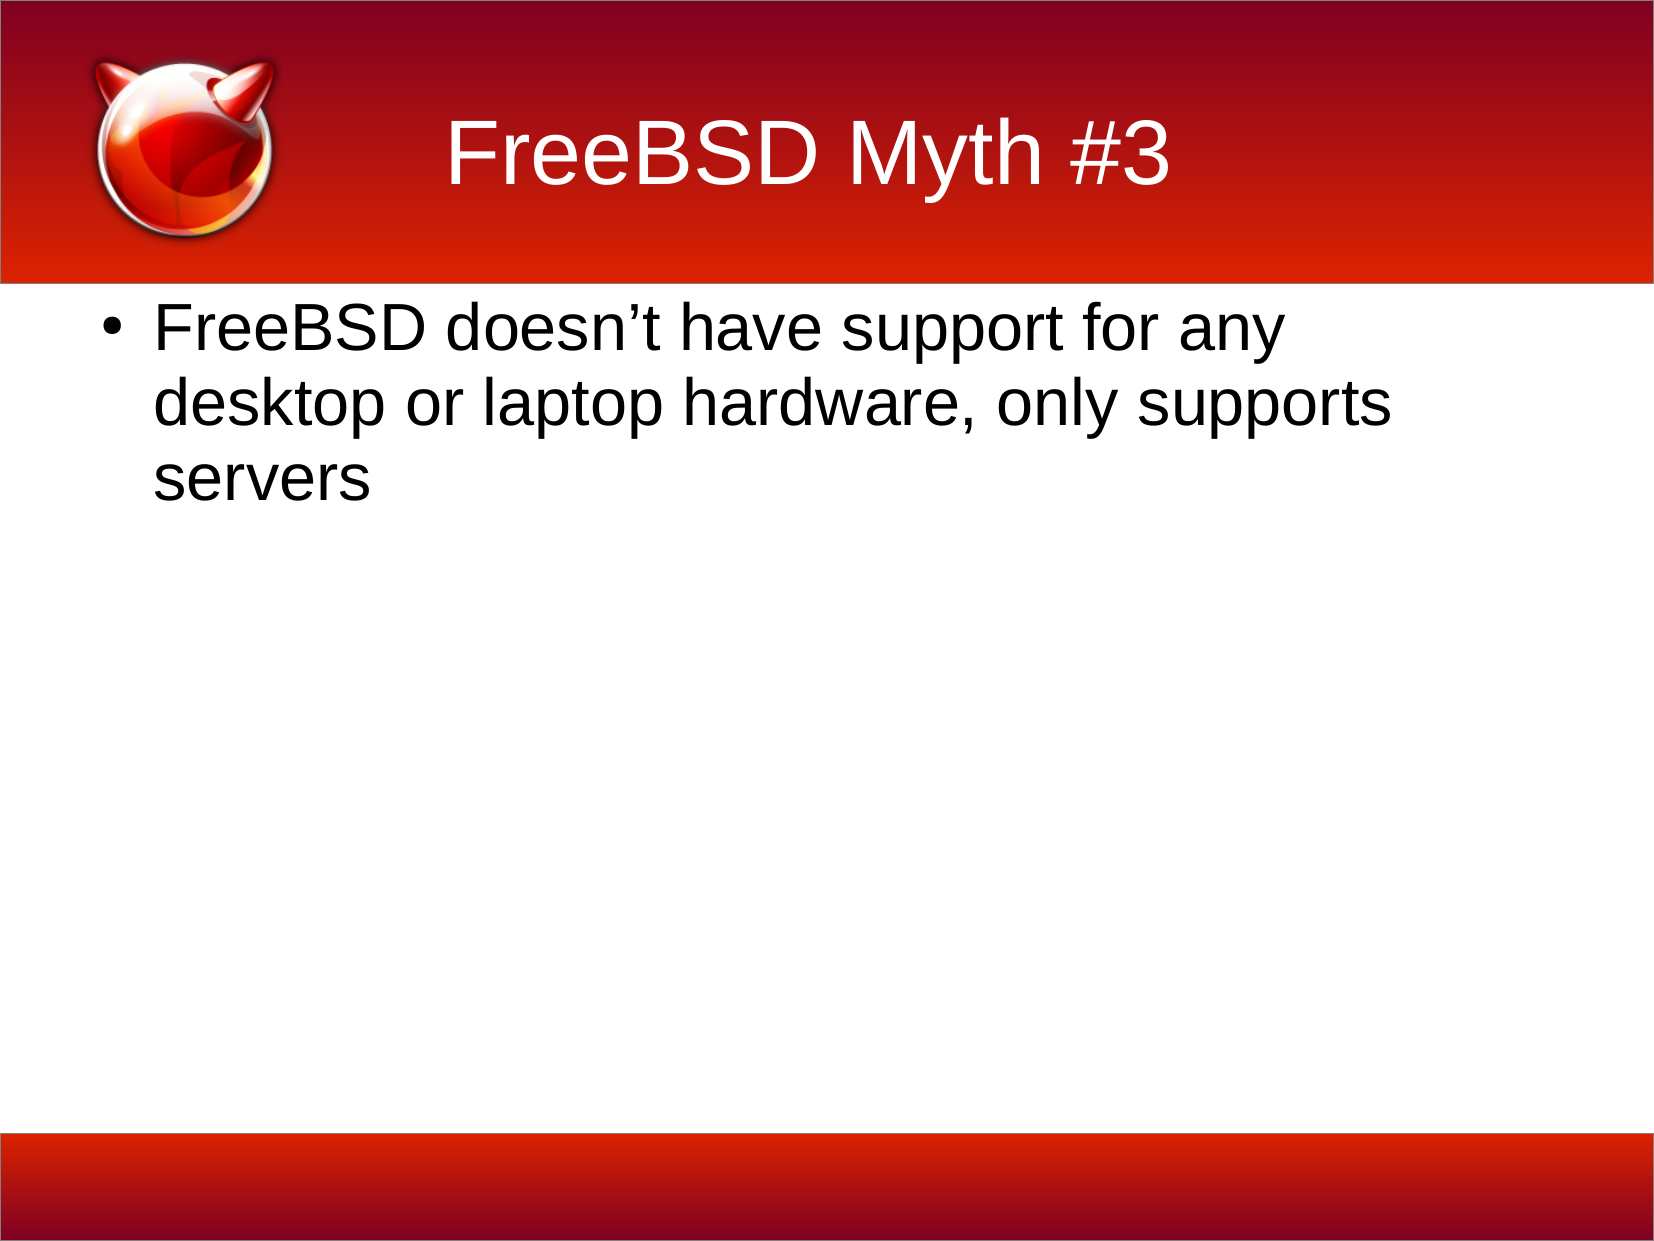

# FreeBSD Myth #3
FreeBSD doesn’t have support for any desktop or laptop hardware, only supports servers